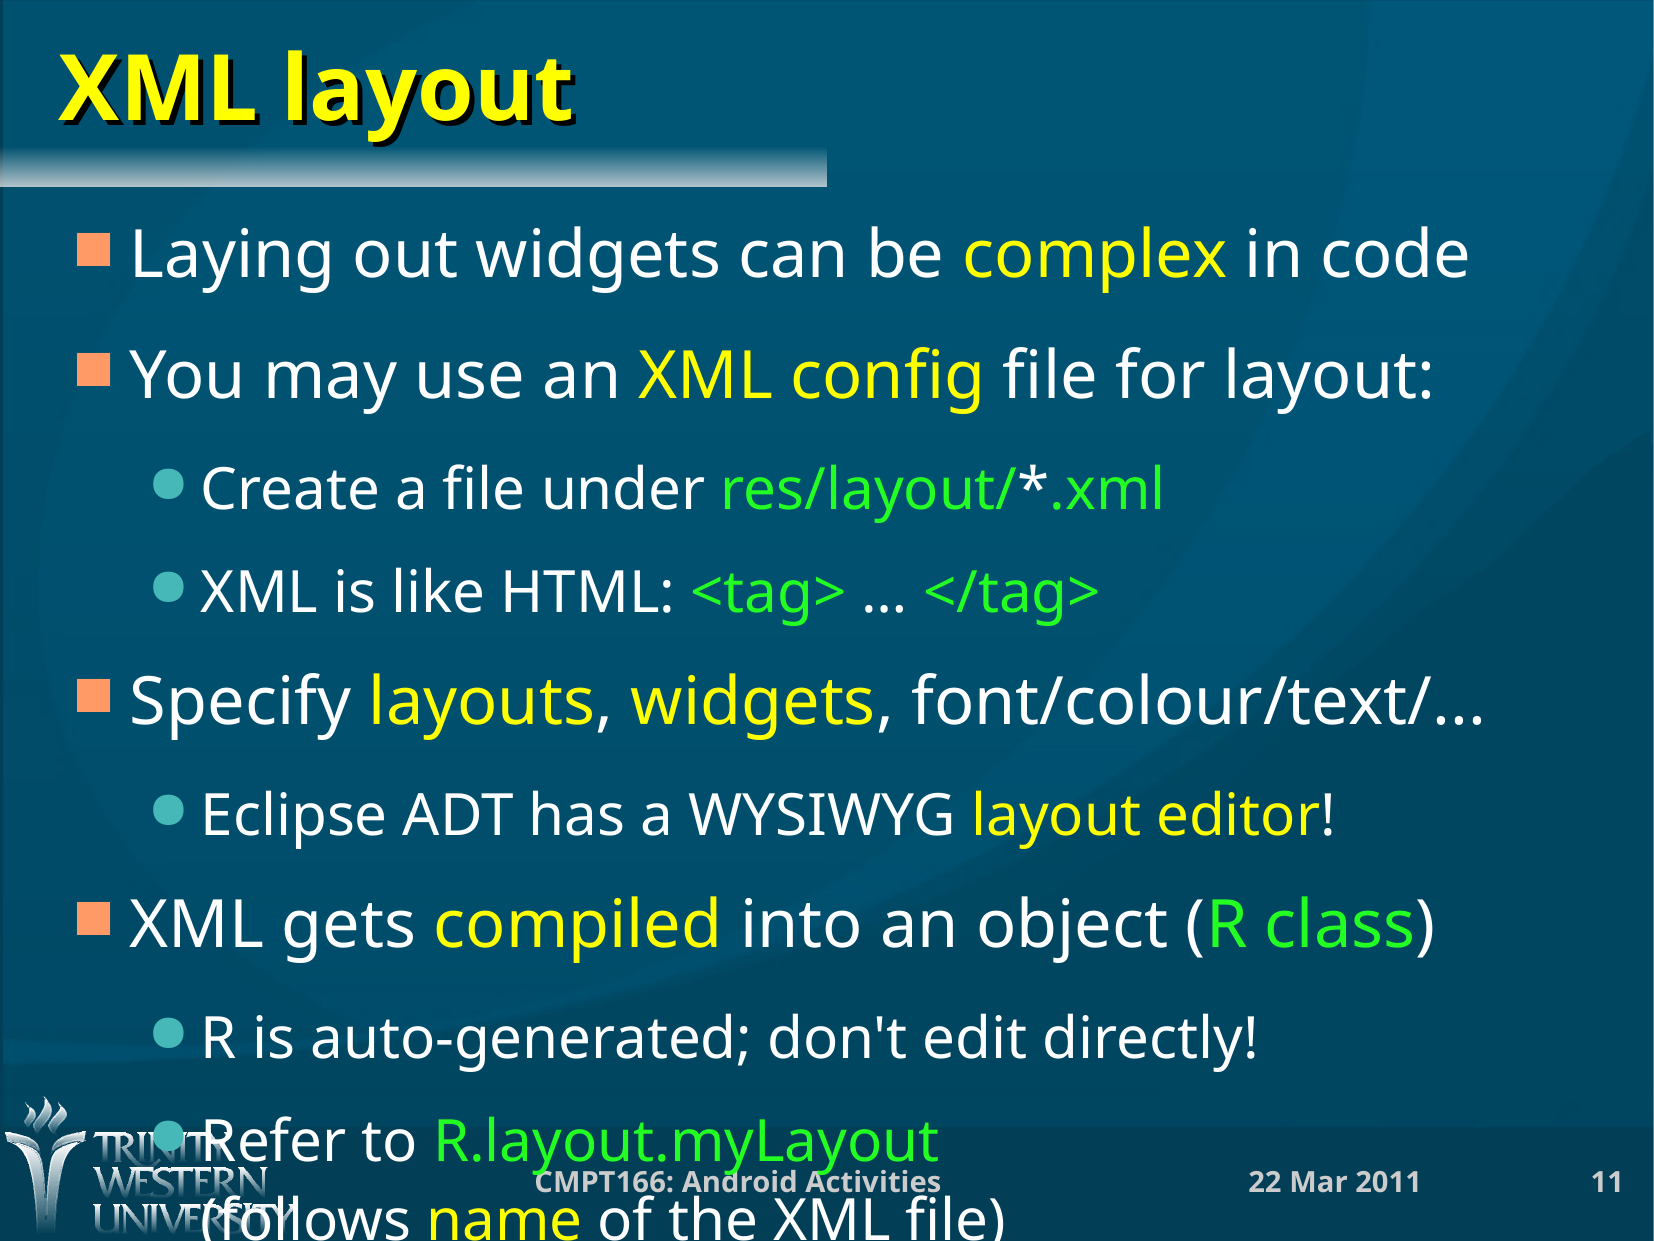

# XML layout
Laying out widgets can be complex in code
You may use an XML config file for layout:
Create a file under res/layout/*.xml
XML is like HTML: <tag> … </tag>
Specify layouts, widgets, font/colour/text/...
Eclipse ADT has a WYSIWYG layout editor!
XML gets compiled into an object (R class)
R is auto-generated; don't edit directly!
Refer to R.layout.myLayout
(follows name of the XML file)
CMPT166: Android Activities
22 Mar 2011
11